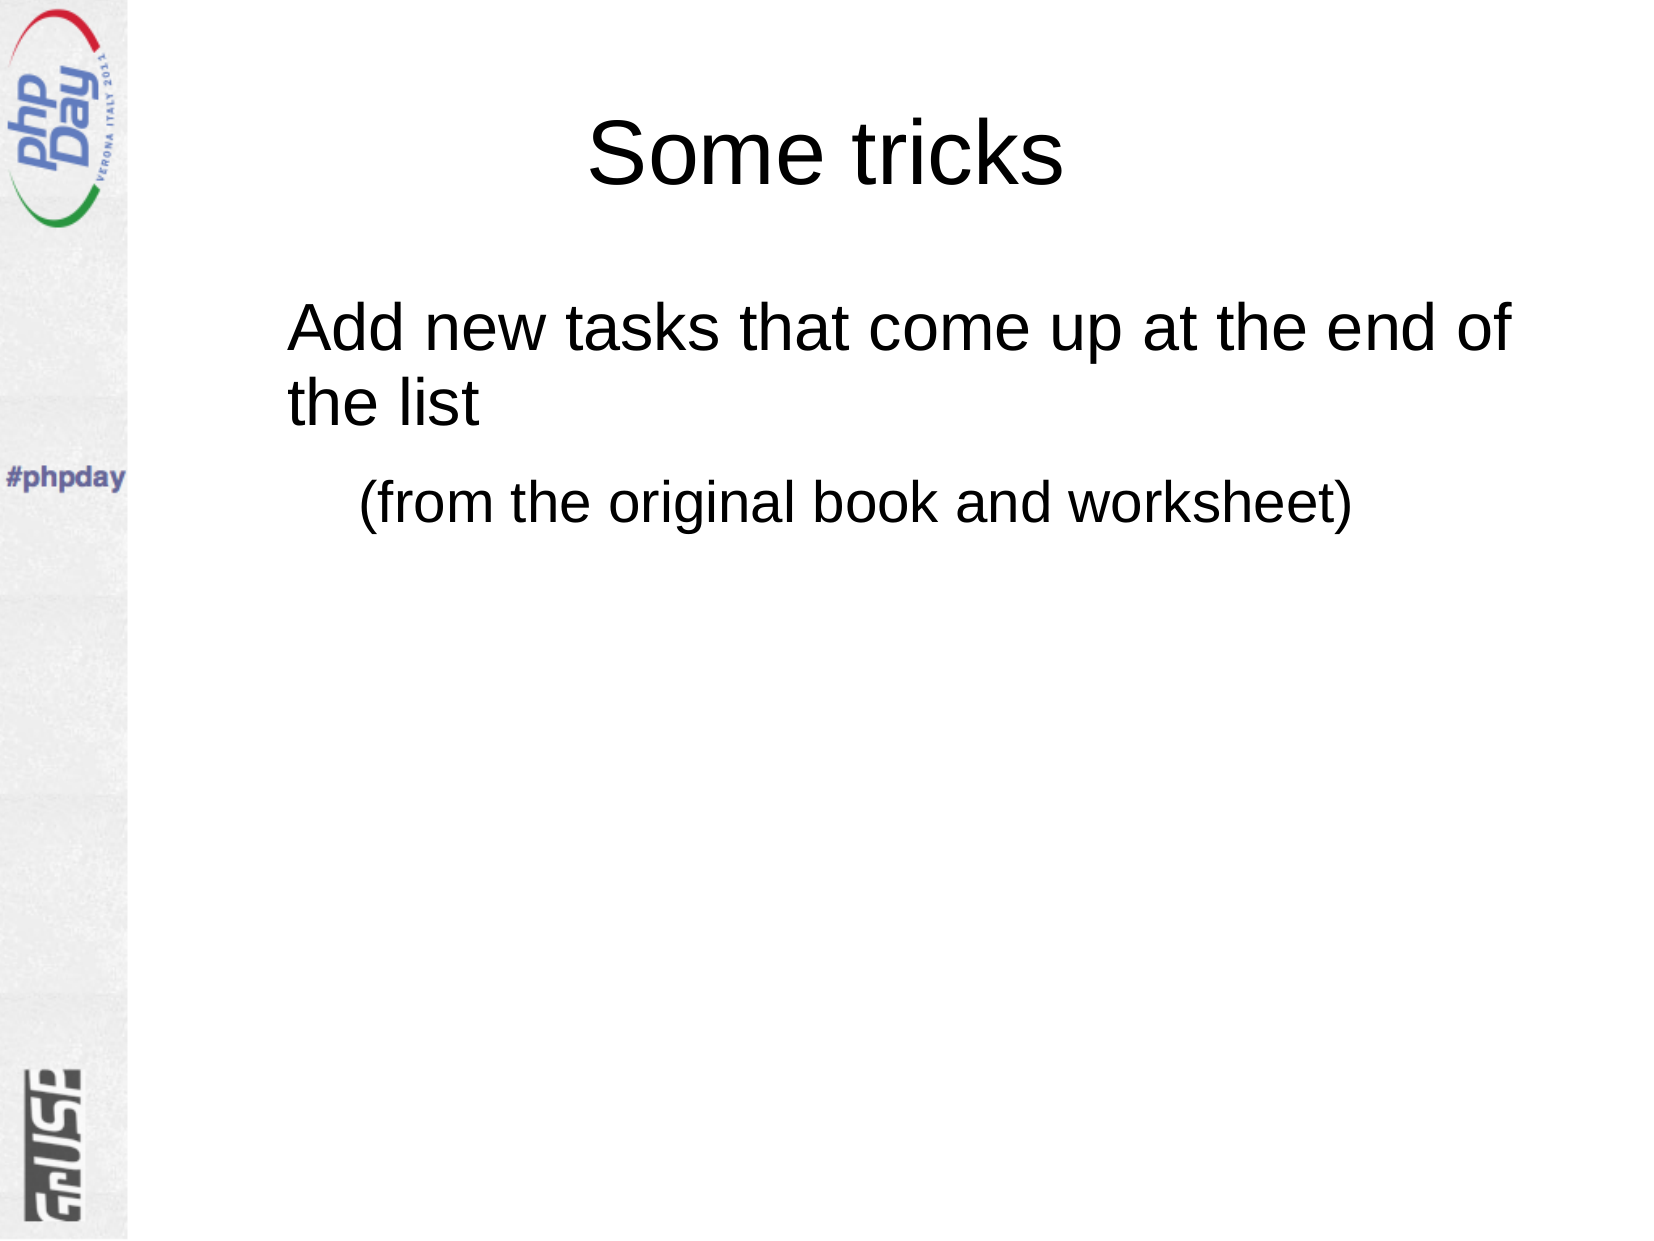

# Some tricks
Add new tasks that come up at the end of the list
(from the original book and worksheet)